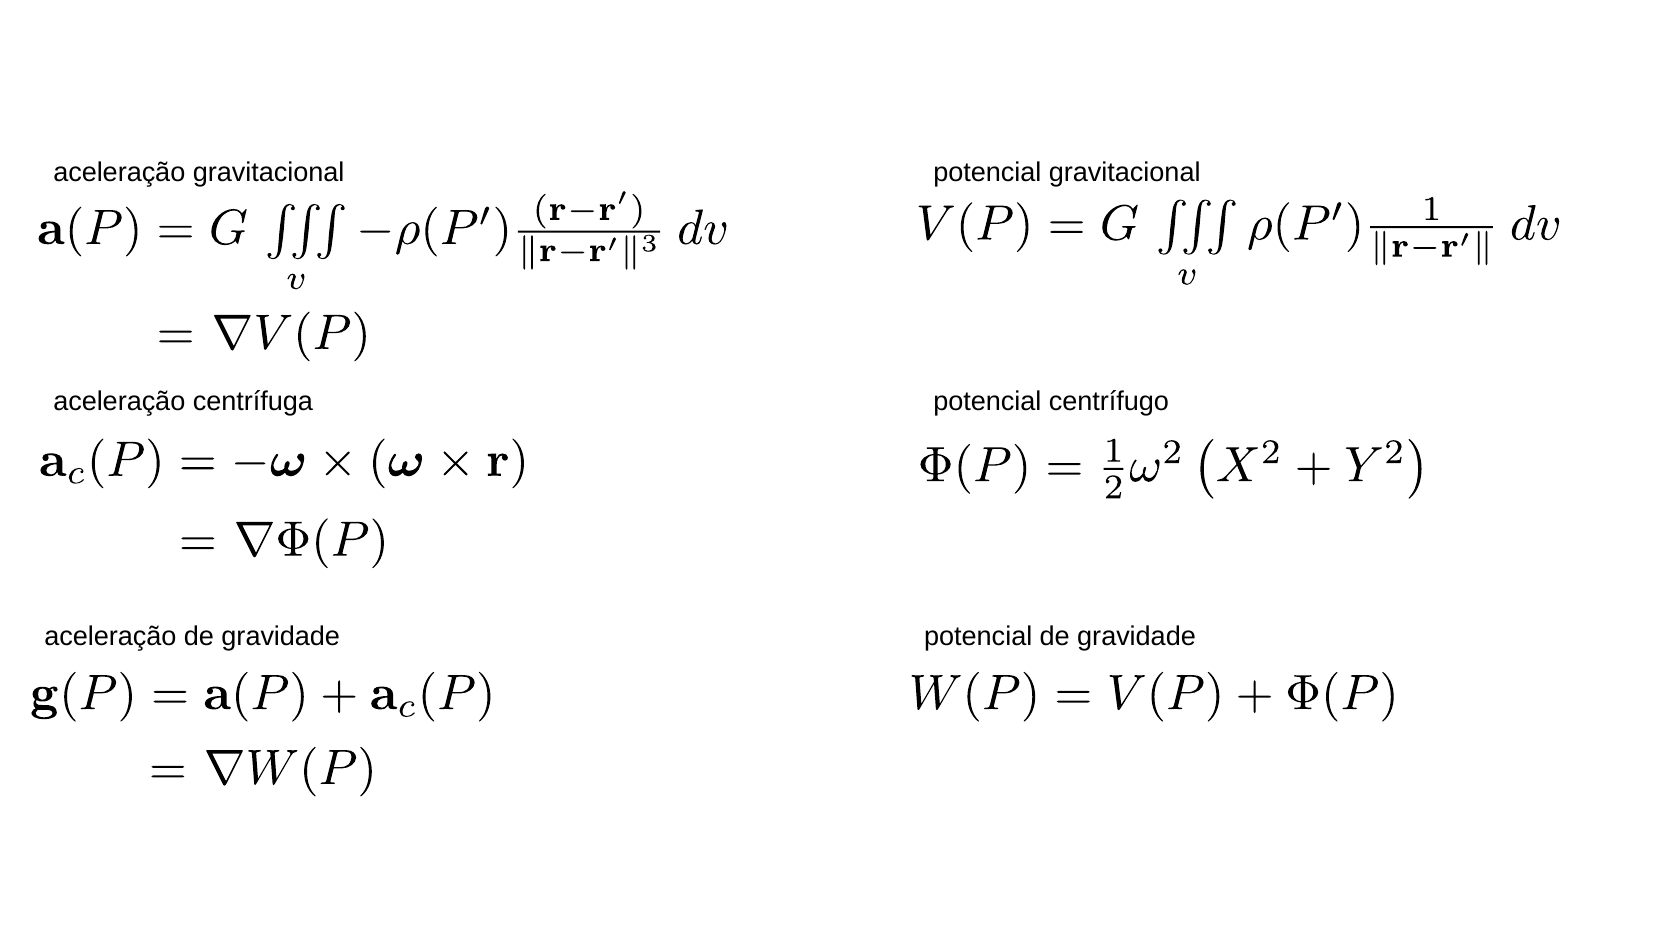

aceleração gravitacional
potencial gravitacional
aceleração centrífuga
potencial centrífugo
aceleração de gravidade
potencial de gravidade